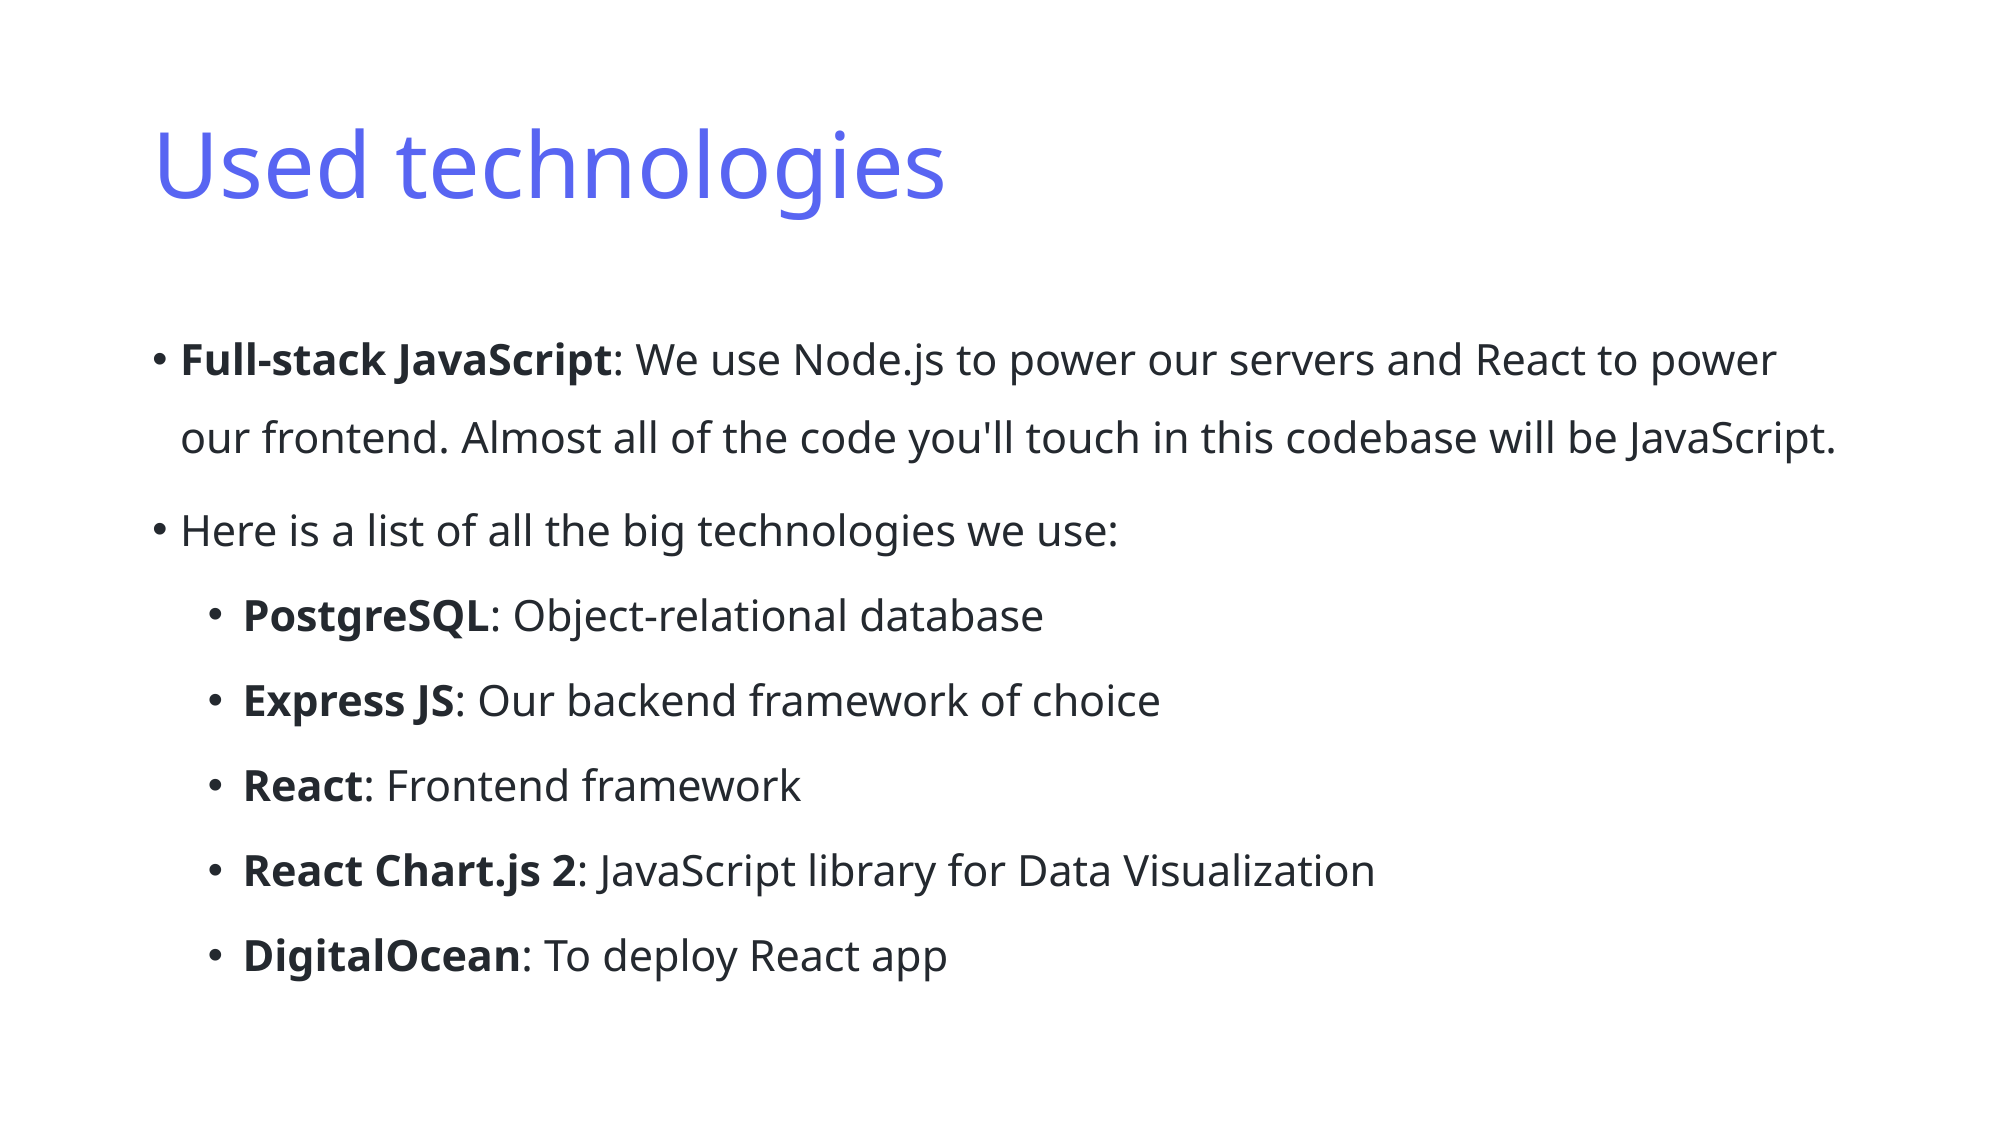

# Used technologies
Full-stack JavaScript: We use Node.js to power our servers and React to power our frontend. Almost all of the code you'll touch in this codebase will be JavaScript.
Here is a list of all the big technologies we use:
PostgreSQL: Object-relational database
Express JS: Our backend framework of choice
React: Frontend framework
React Chart.js 2: JavaScript library for Data Visualization
DigitalOcean: To deploy React app